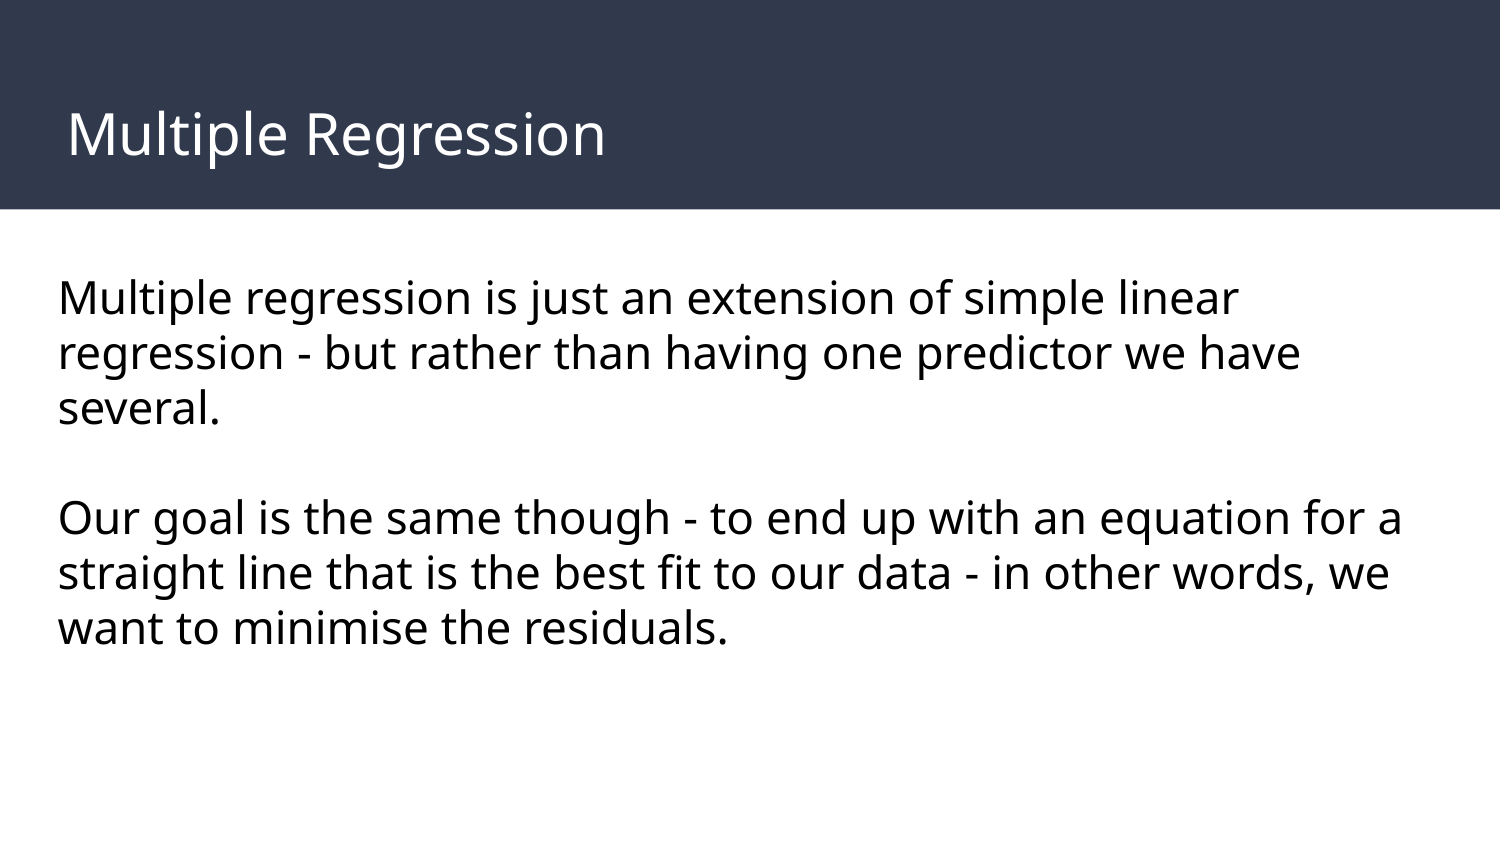

# Multiple Regression
Multiple regression is just an extension of simple linear regression - but rather than having one predictor we have several.
Our goal is the same though - to end up with an equation for a straight line that is the best fit to our data - in other words, we want to minimise the residuals.